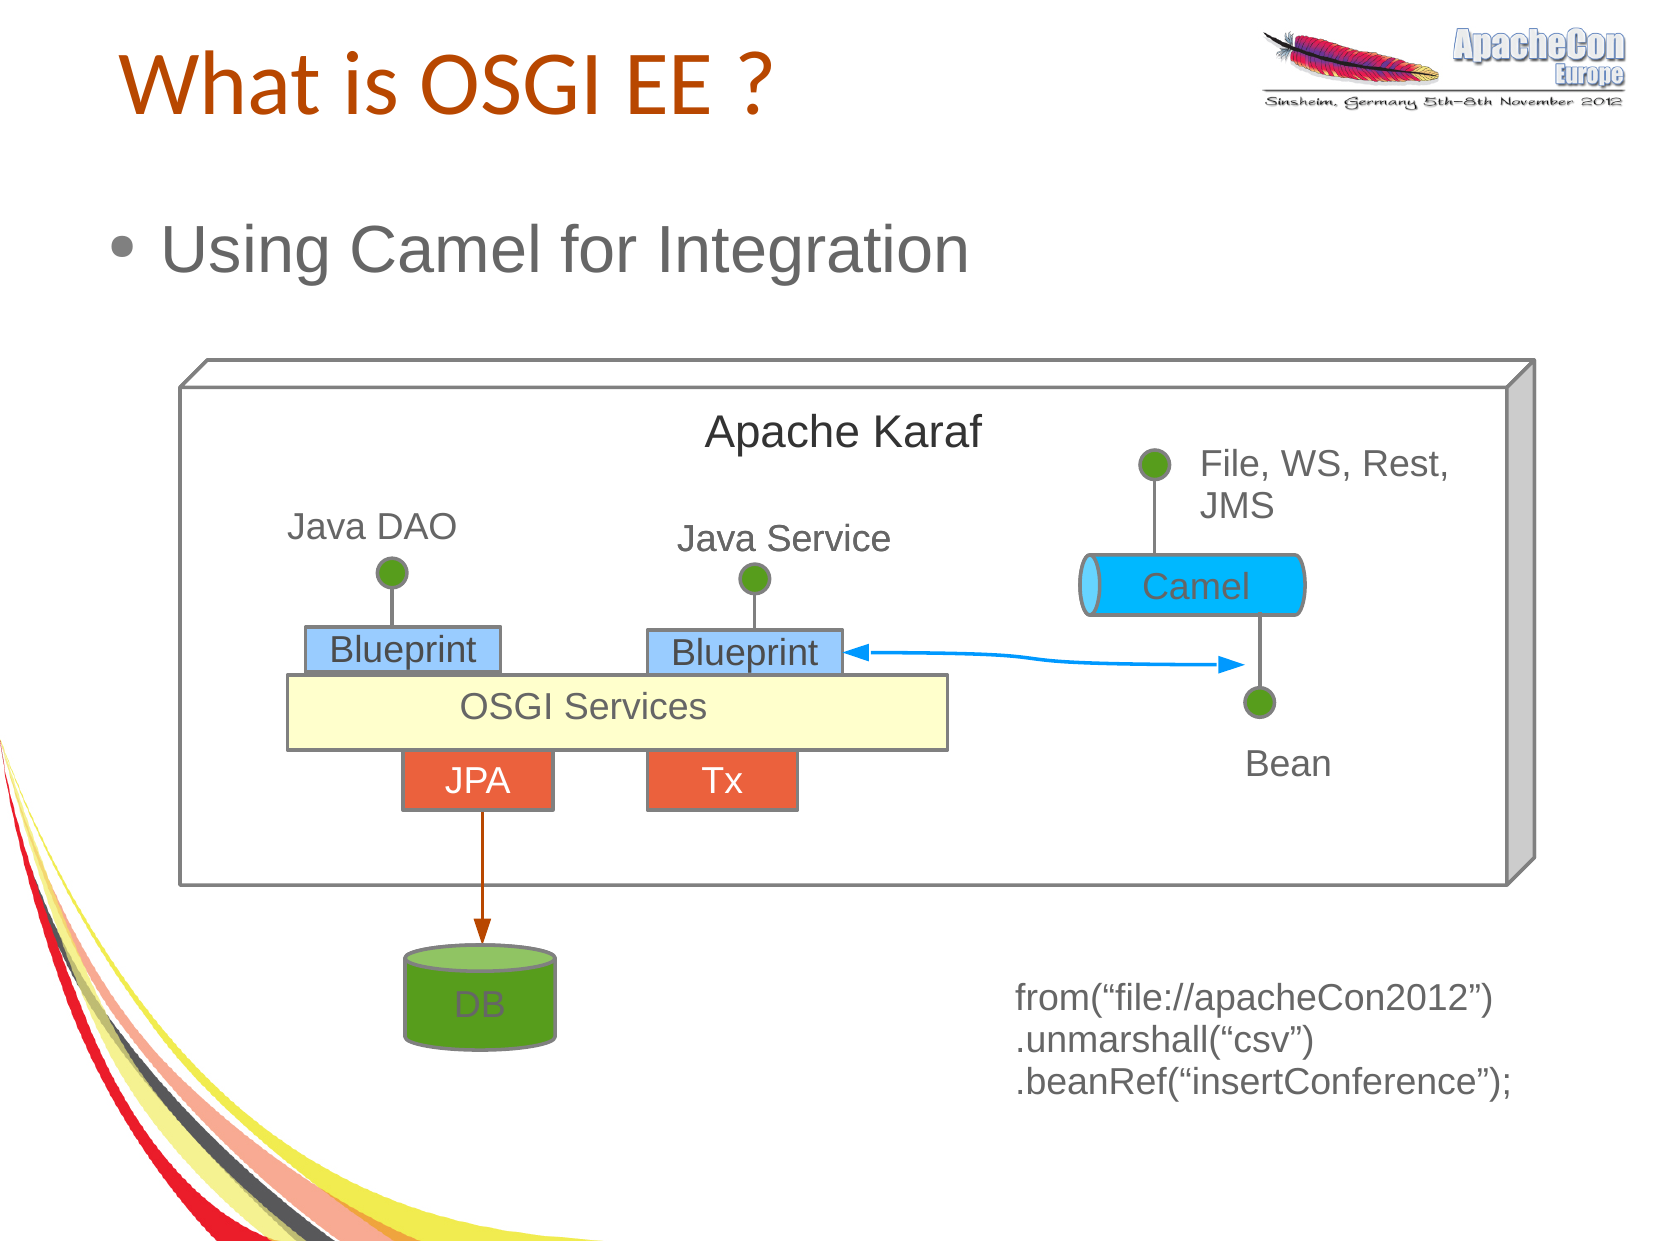

# What is OSGI EE ?
Using Camel for Integration
Apache Karaf
File, WS, Rest, JMS
Java DAO
Java Service
Java Service
Camel
Blueprint
Blueprint
 OSGI Services
Bean
JPA
Tx
DB
from(“file://apacheCon2012”)
.unmarshall(“csv”)
.beanRef(“insertConference”);